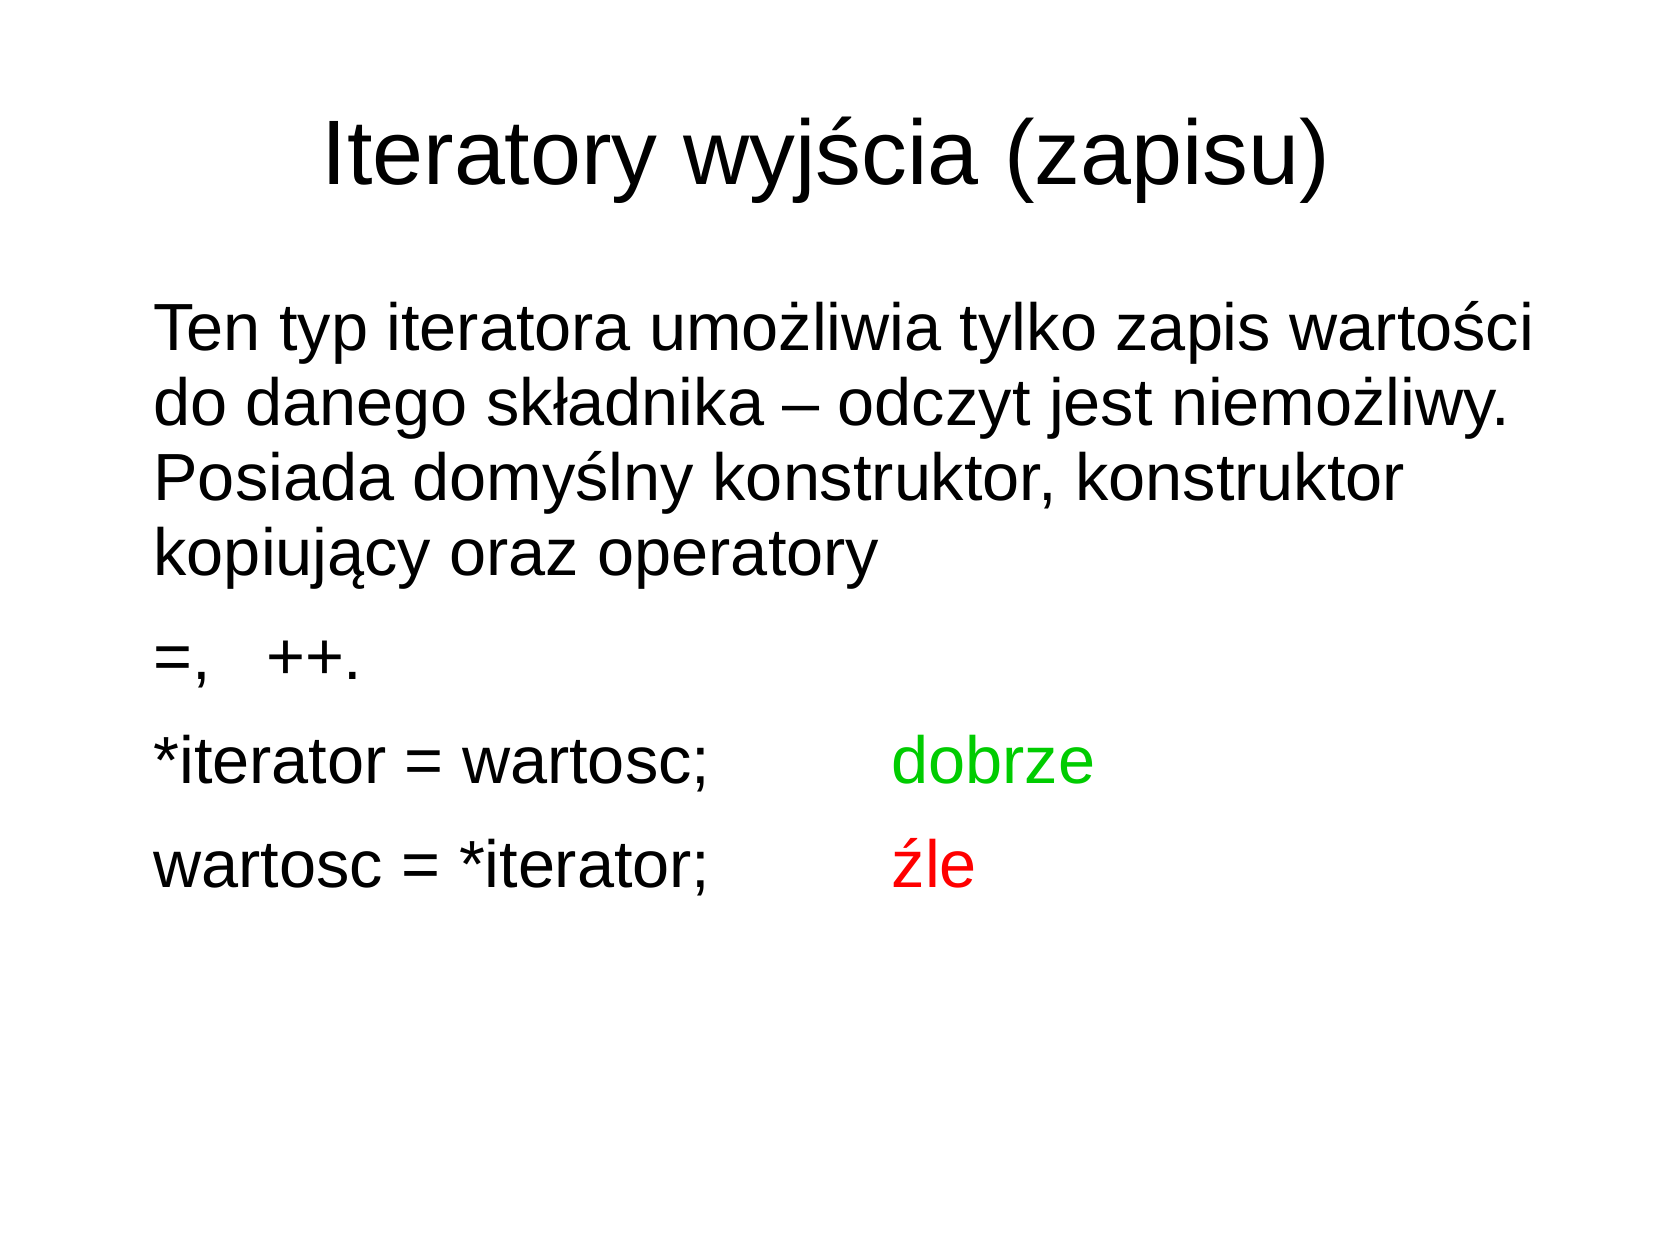

# Iteratory wyjścia (zapisu)
Ten typ iteratora umożliwia tylko zapis wartości do danego składnika – odczyt jest niemożliwy. Posiada domyślny konstruktor, konstruktor kopiujący oraz operatory
=, ++.
*iterator = wartosc; 		dobrze
wartosc = *iterator; 		źle